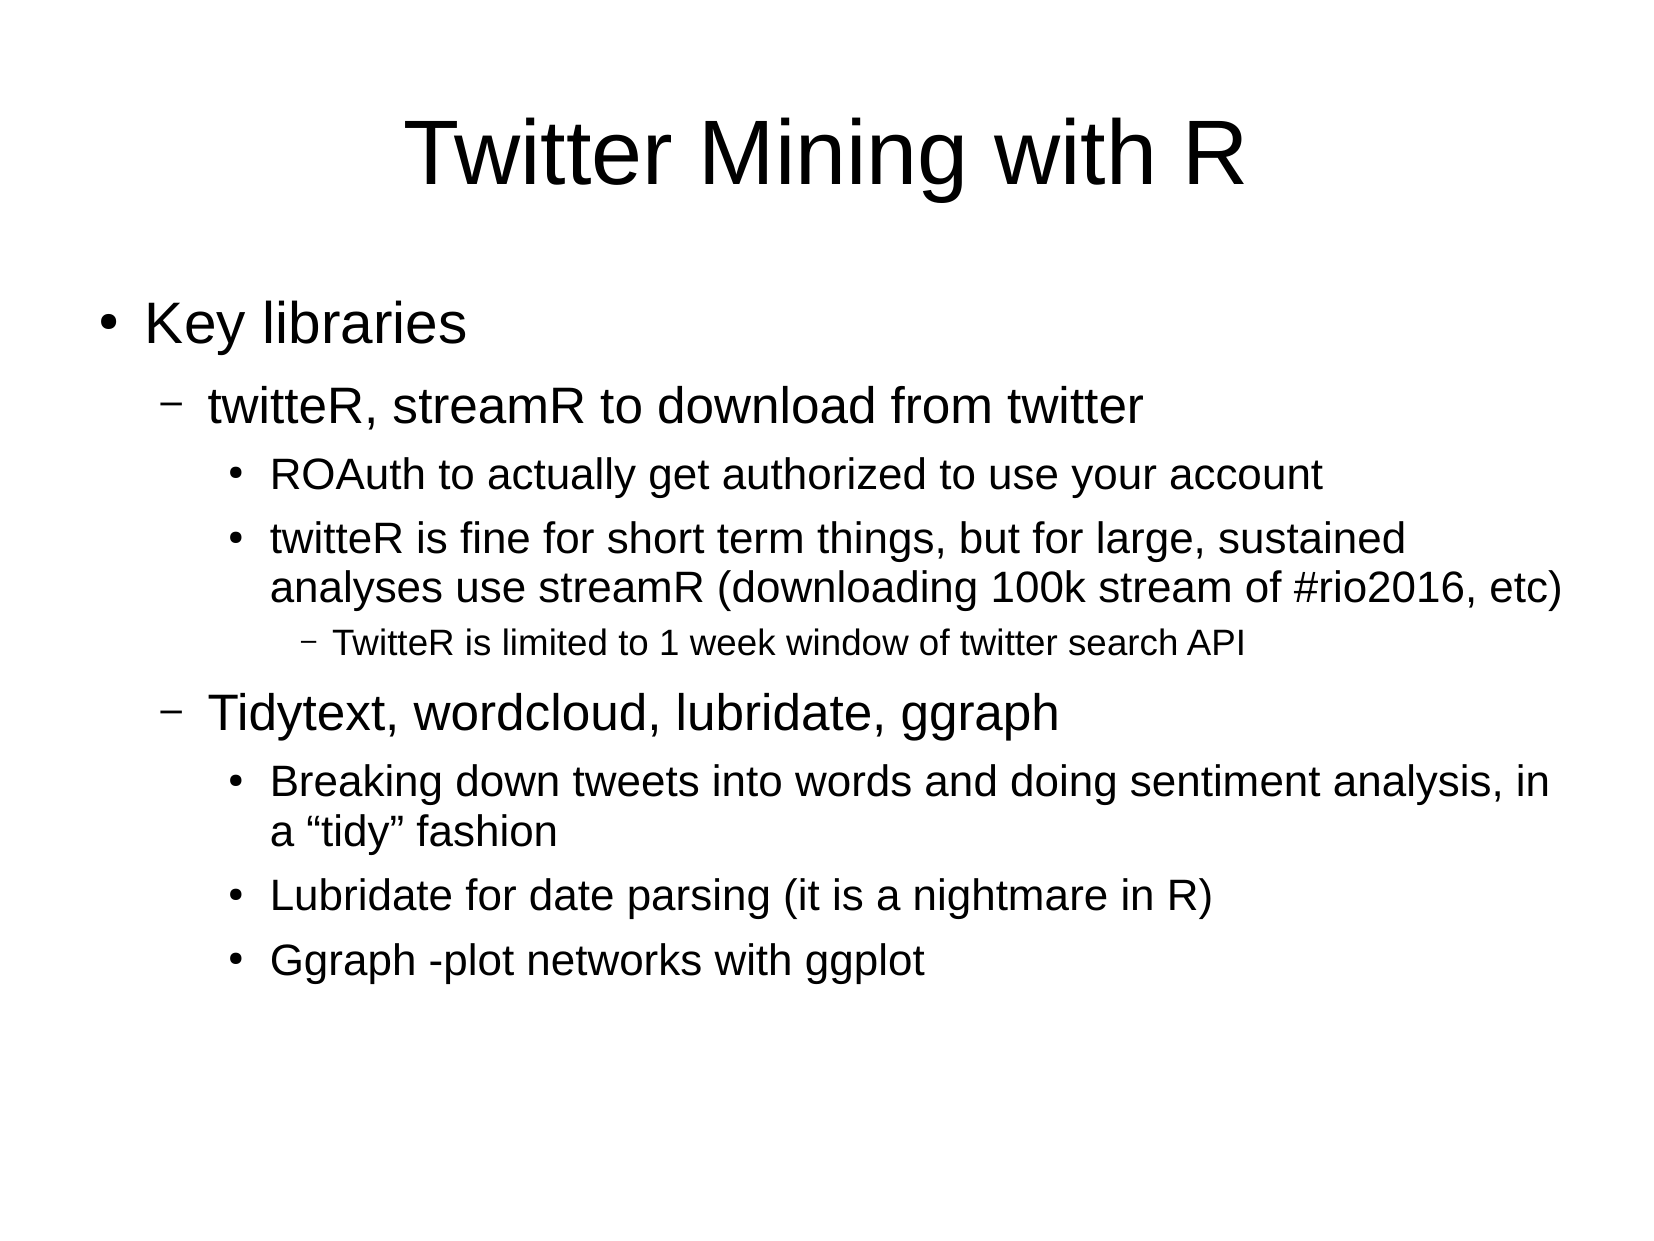

# Twitter Mining with R
Key libraries
twitteR, streamR to download from twitter
ROAuth to actually get authorized to use your account
twitteR is fine for short term things, but for large, sustained analyses use streamR (downloading 100k stream of #rio2016, etc)
TwitteR is limited to 1 week window of twitter search API
Tidytext, wordcloud, lubridate, ggraph
Breaking down tweets into words and doing sentiment analysis, in a “tidy” fashion
Lubridate for date parsing (it is a nightmare in R)
Ggraph -plot networks with ggplot